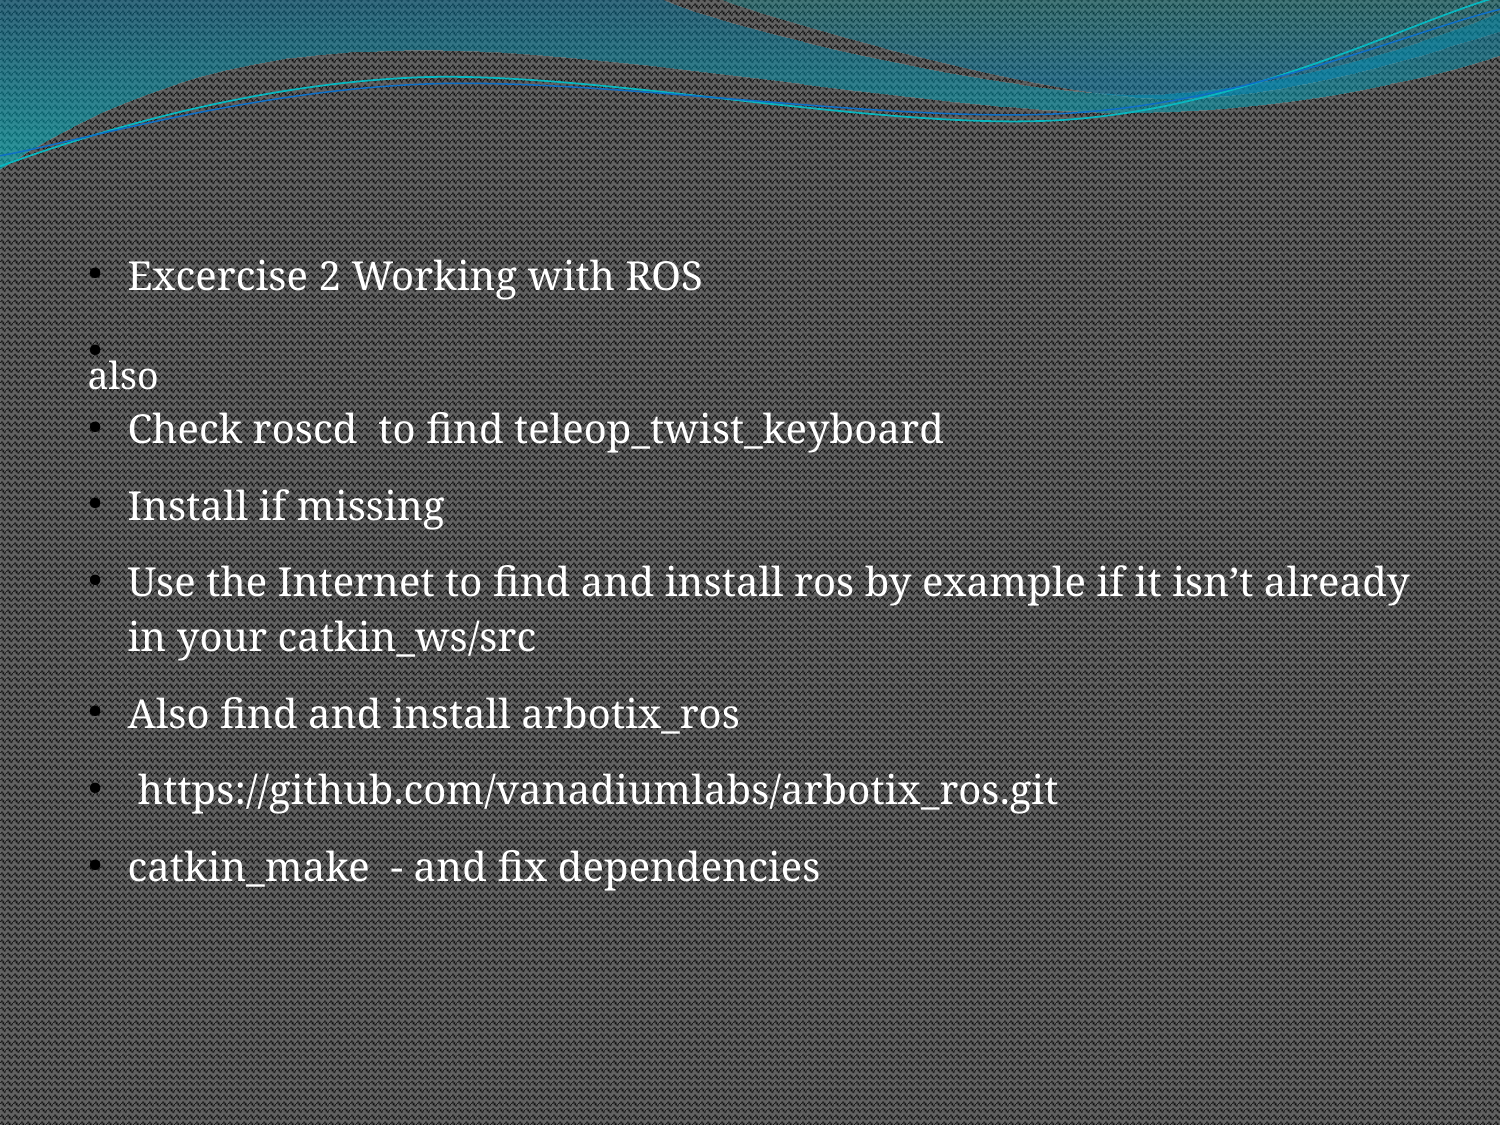

# also
Excercise 2 Working with ROS
Check roscd to find teleop_twist_keyboard
Install if missing
Use the Internet to find and install ros by example if it isn’t already in your catkin_ws/src
Also find and install arbotix_ros
 https://github.com/vanadiumlabs/arbotix_ros.git
catkin_make - and fix dependencies